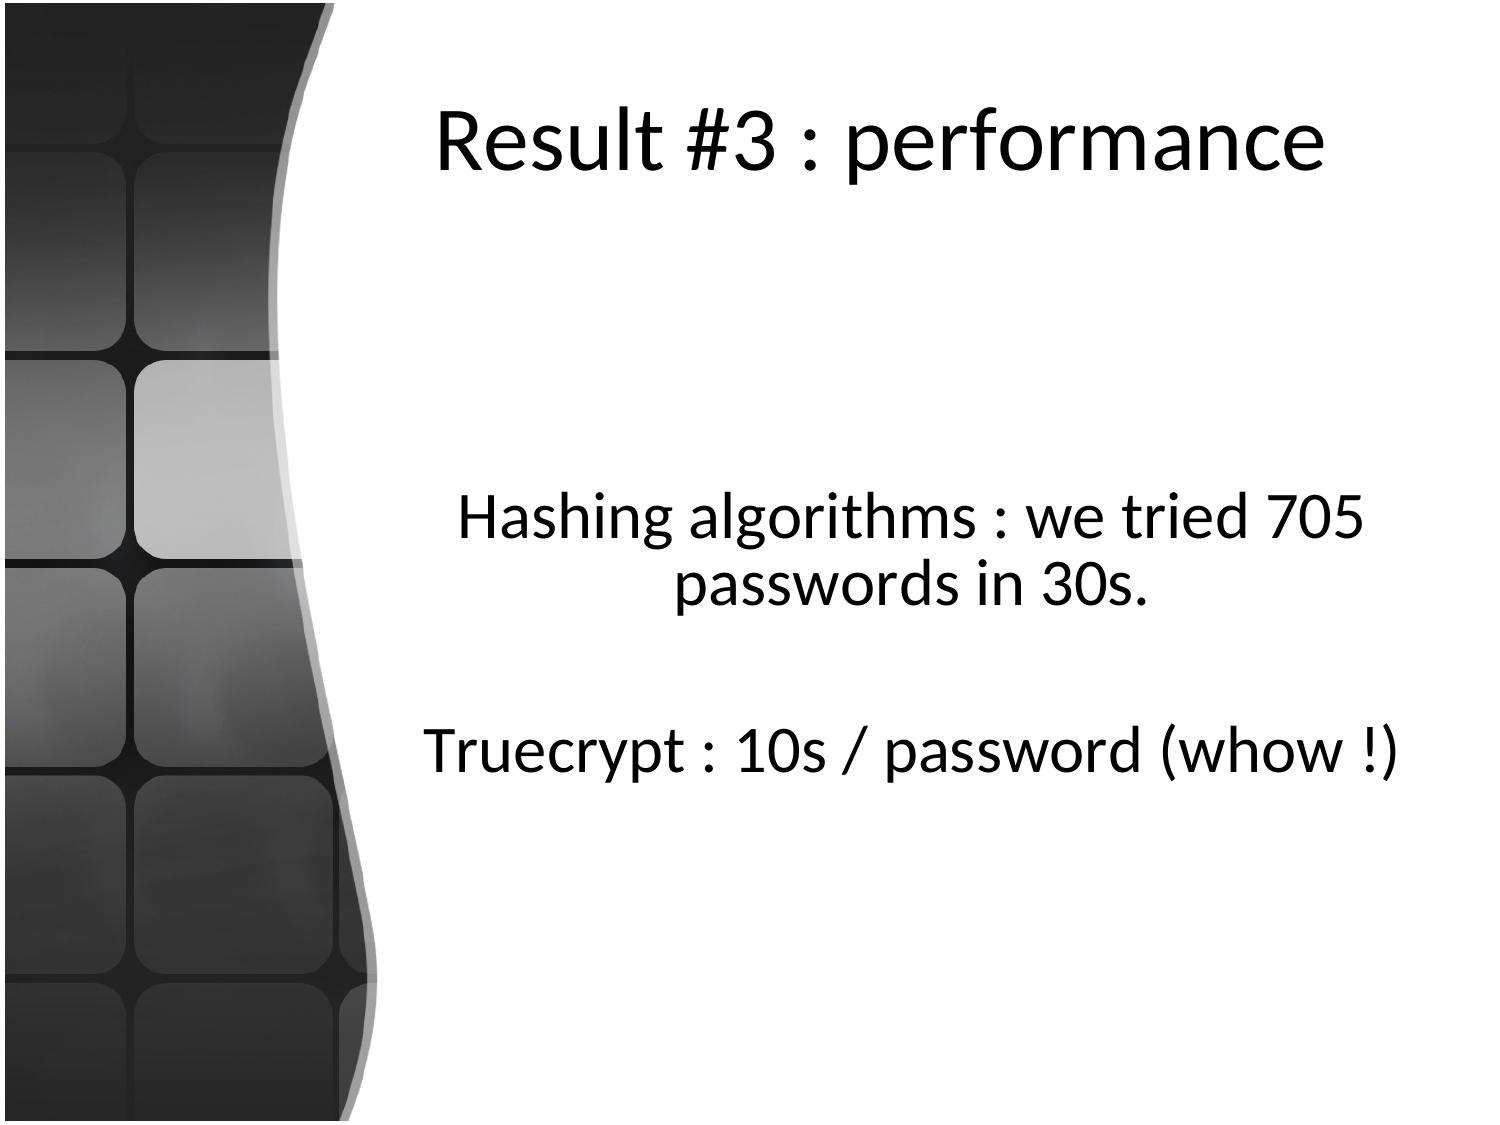

# Result #3 : performance
Hashing algorithms : we tried 705 passwords in 30s.
Truecrypt : 10s / password (whow !)